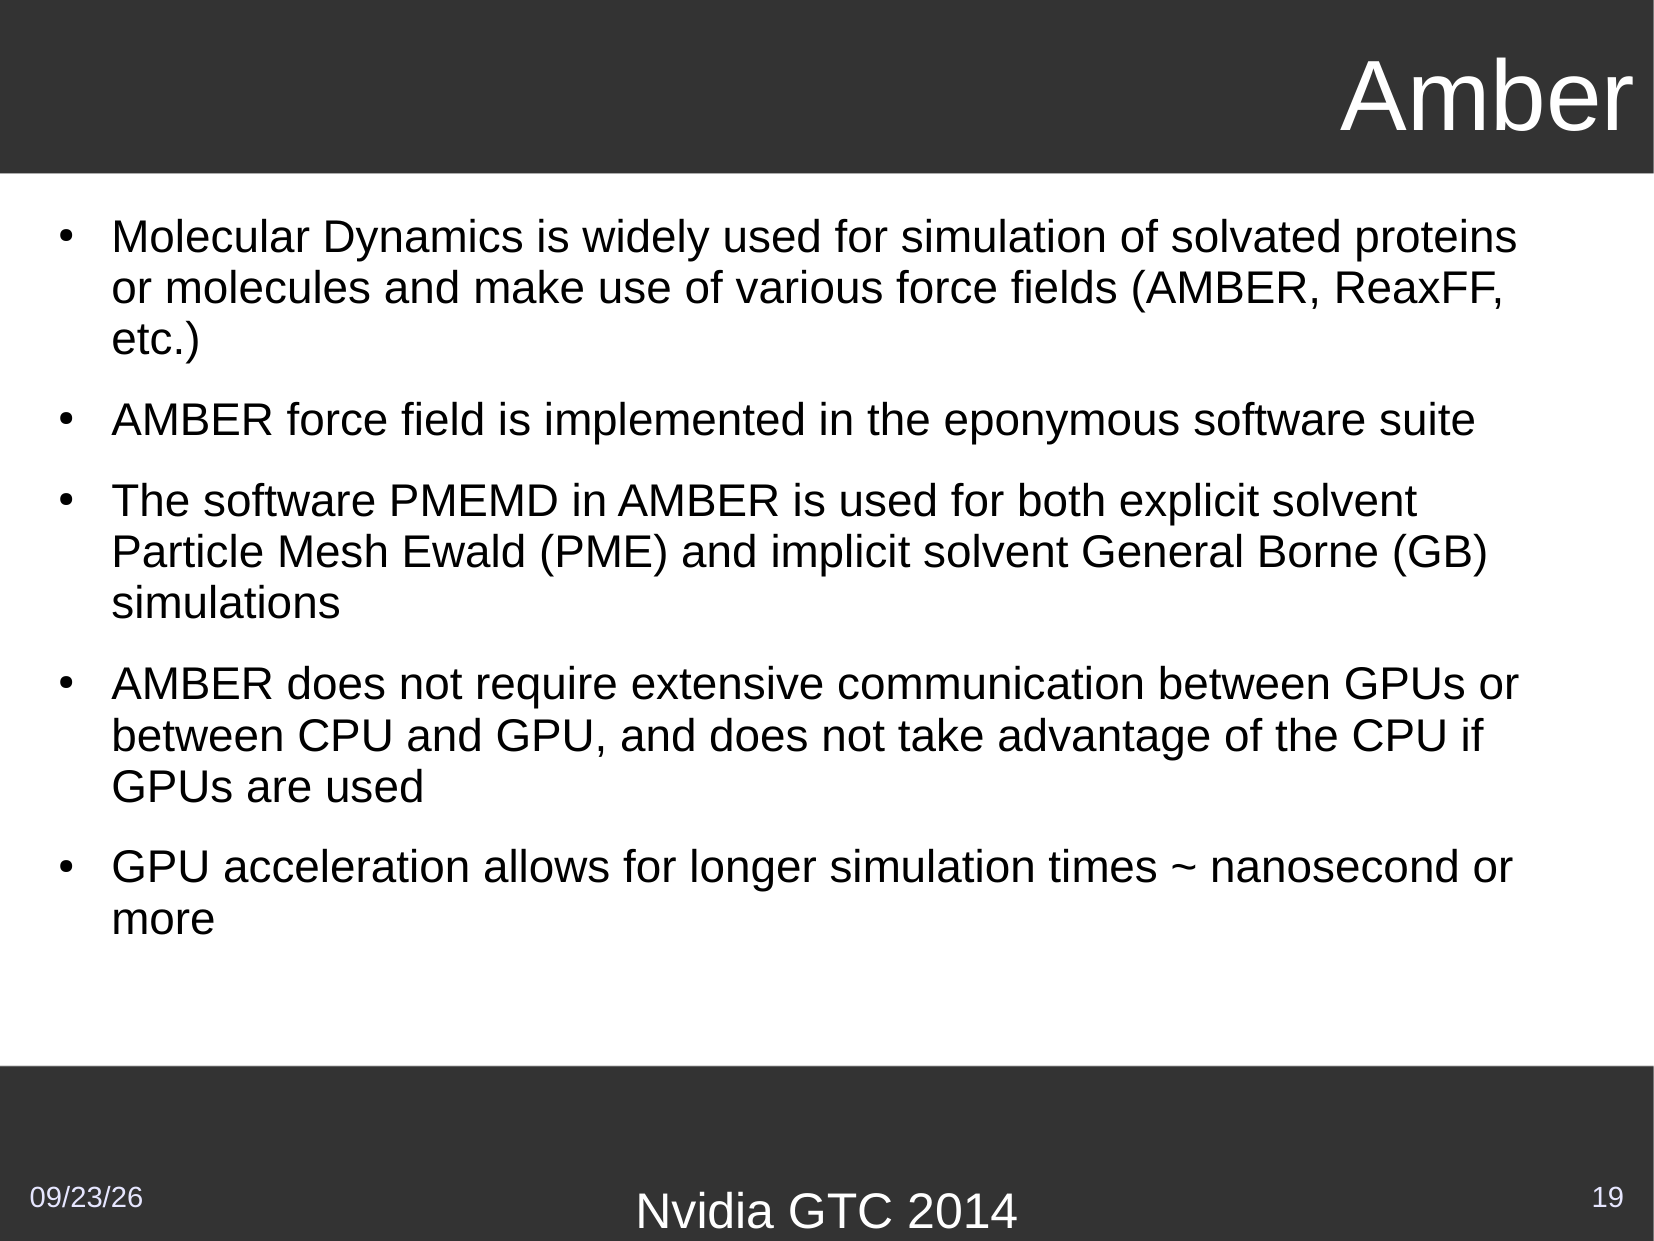

# Amber
Molecular Dynamics is widely used for simulation of solvated proteins or molecules and make use of various force fields (AMBER, ReaxFF, etc.)
AMBER force field is implemented in the eponymous software suite
The software PMEMD in AMBER is used for both explicit solvent Particle Mesh Ewald (PME) and implicit solvent General Borne (GB) simulations
AMBER does not require extensive communication between GPUs or between CPU and GPU, and does not take advantage of the CPU if GPUs are used
GPU acceleration allows for longer simulation times ~ nanosecond or more
19
Nvidia GTC 2014